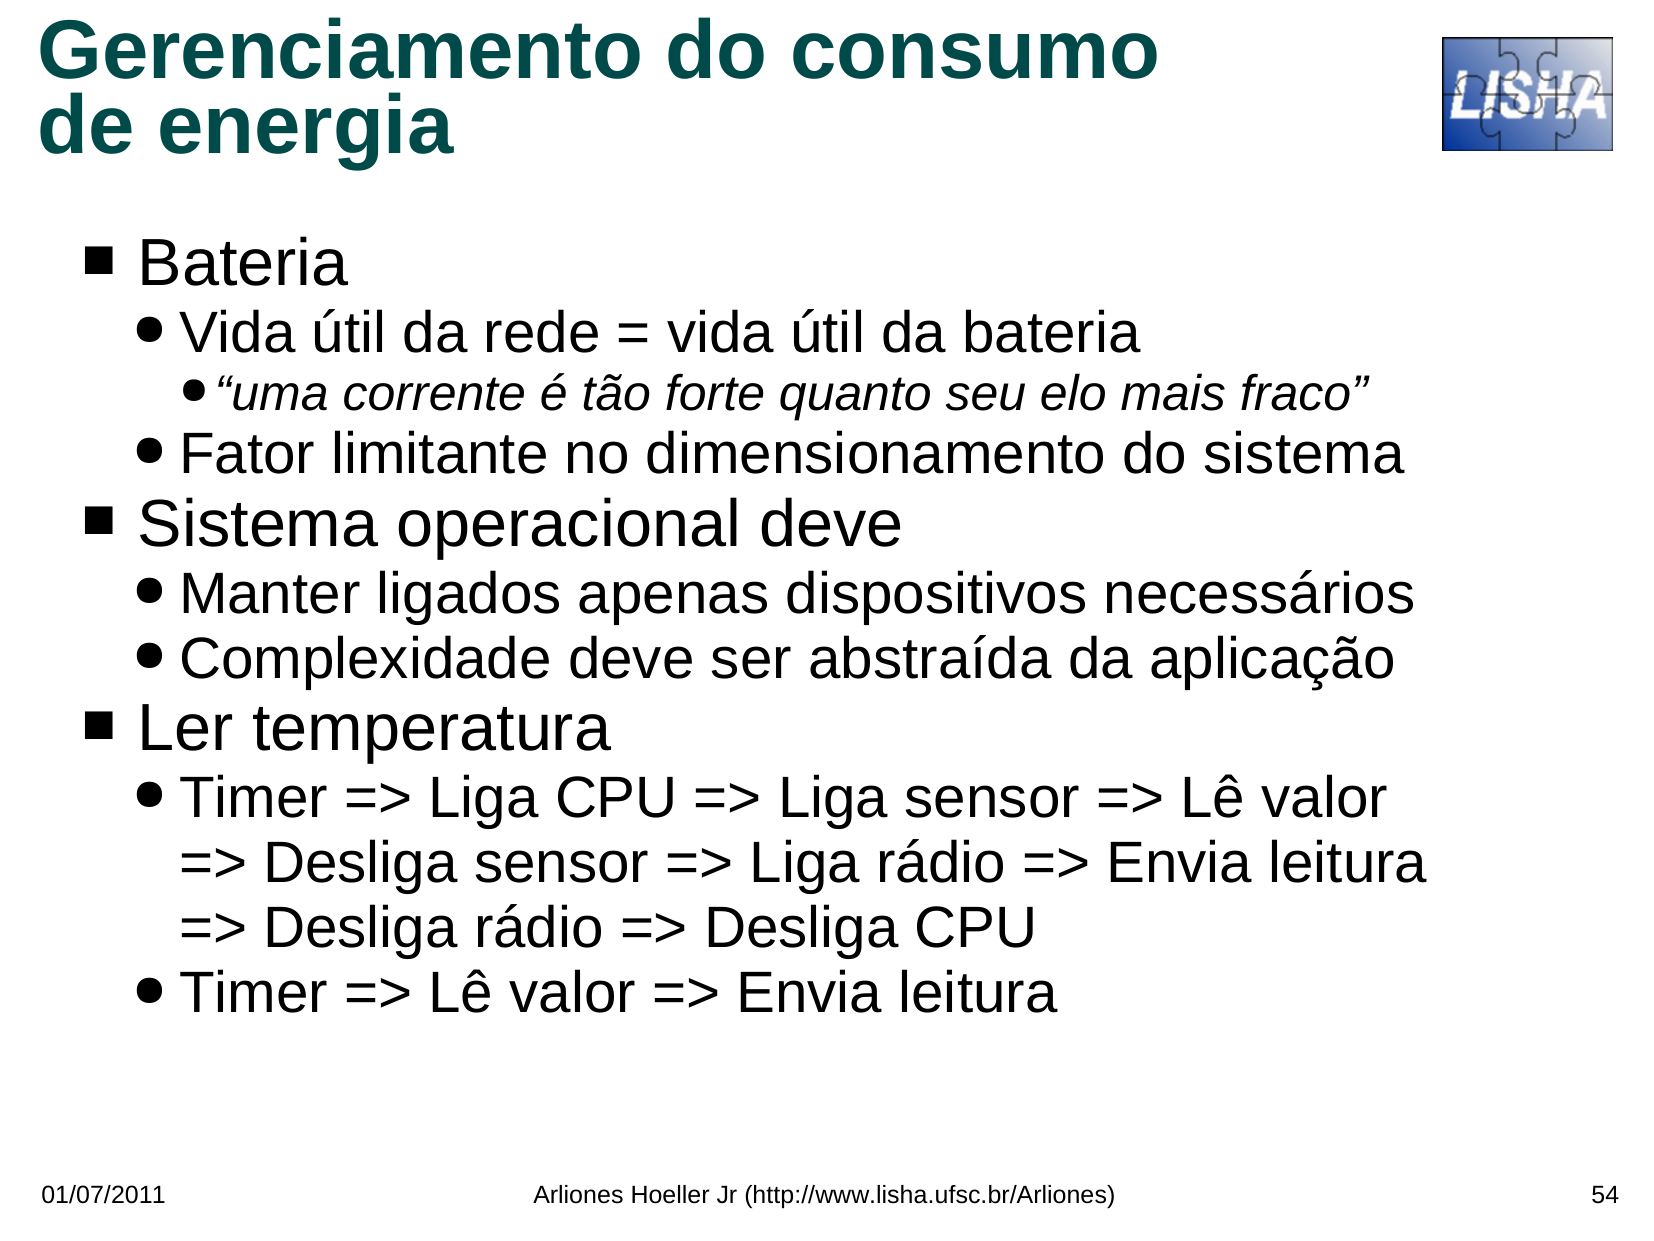

# Gerenciamento do consumo de energia
Bateria
Vida útil da rede = vida útil da bateria
“uma corrente é tão forte quanto seu elo mais fraco”
Fator limitante no dimensionamento do sistema
Sistema operacional deve
Manter ligados apenas dispositivos necessários
Complexidade deve ser abstraída da aplicação
Ler temperatura
Timer => Liga CPU => Liga sensor => Lê valor
=> Desliga sensor => Liga rádio => Envia leitura
=> Desliga rádio => Desliga CPU
Timer => Lê valor => Envia leitura